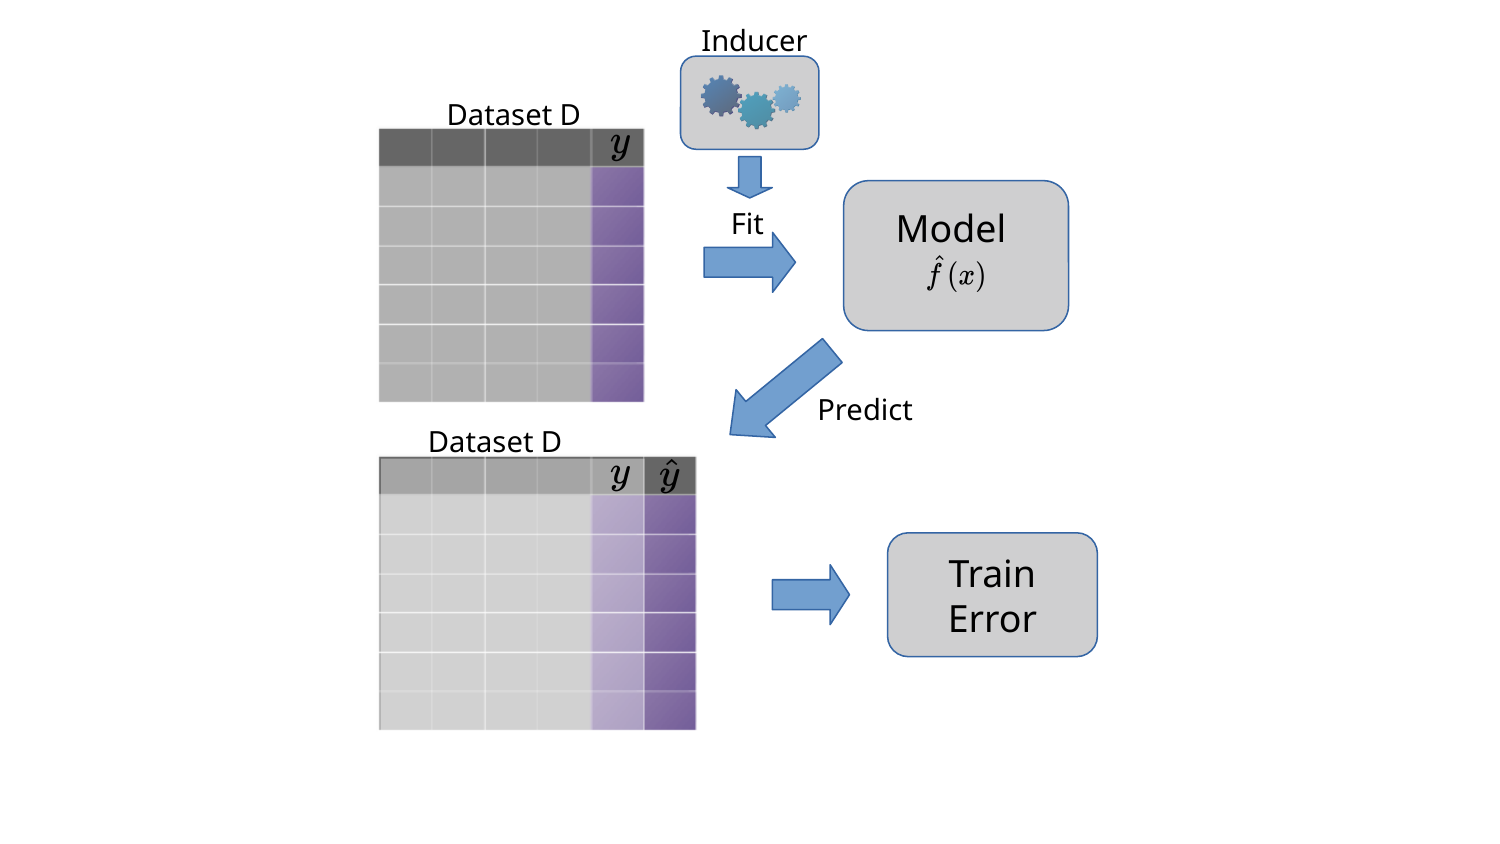

Inducer
Dataset D
Model
Fit
Predict
Dataset D
Train Error